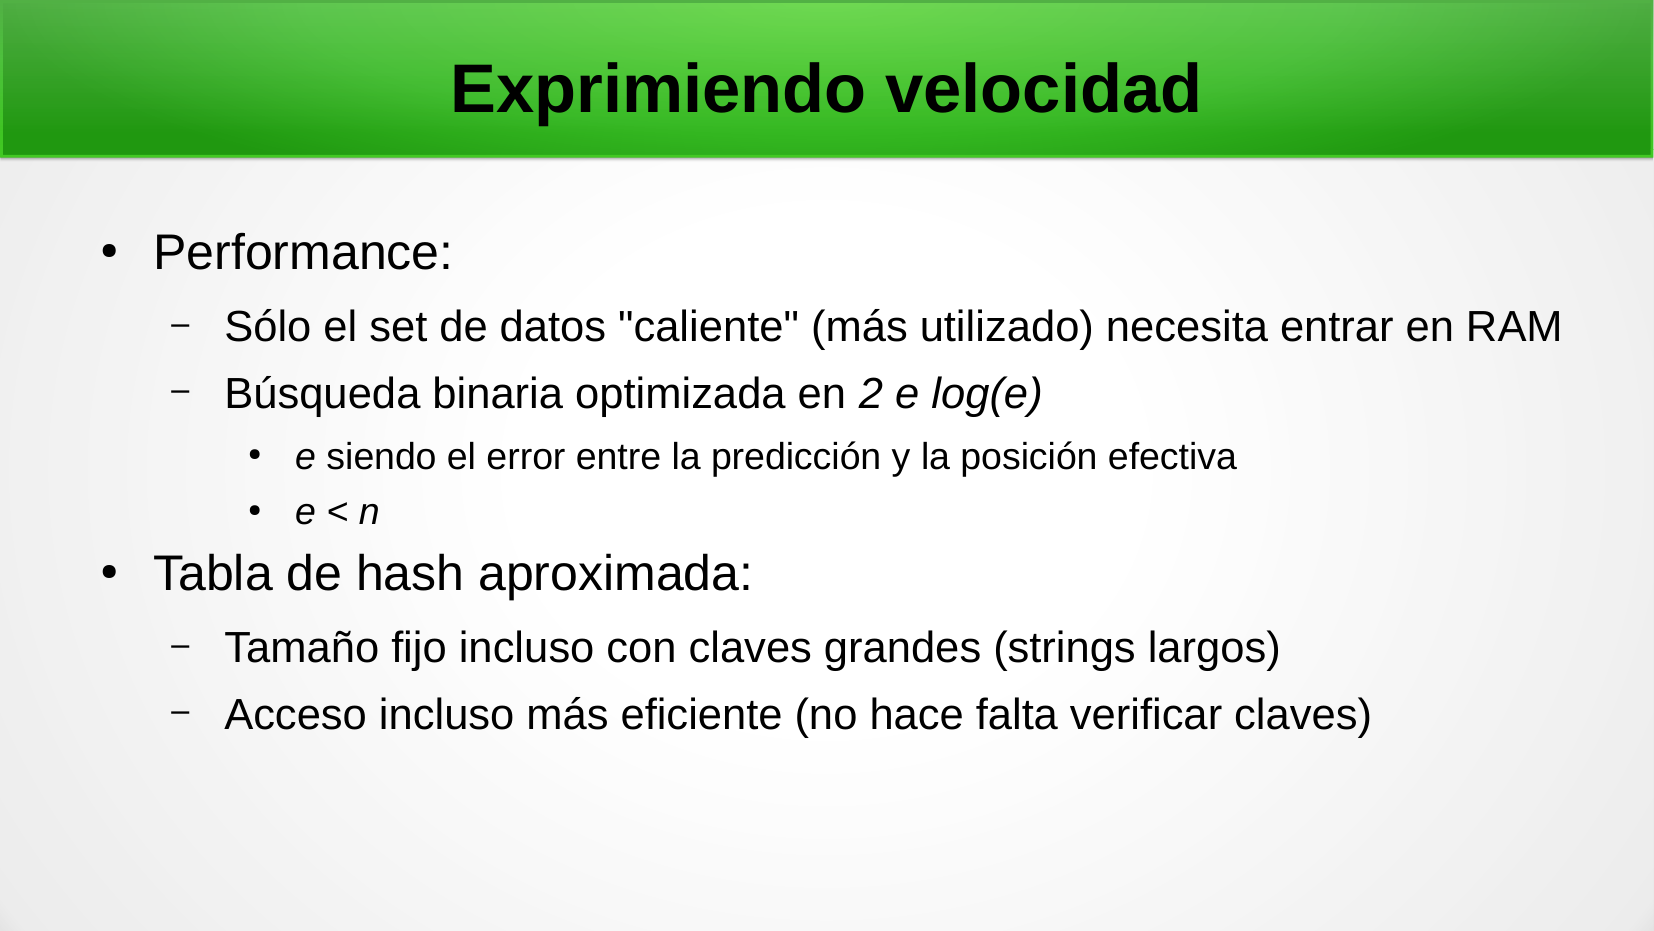

# Exprimiendo velocidad
Performance:
Sólo el set de datos "caliente" (más utilizado) necesita entrar en RAM
Búsqueda binaria optimizada en 2 e log(e)
e siendo el error entre la predicción y la posición efectiva
e < n
Tabla de hash aproximada:
Tamaño fijo incluso con claves grandes (strings largos)
Acceso incluso más eficiente (no hace falta verificar claves)